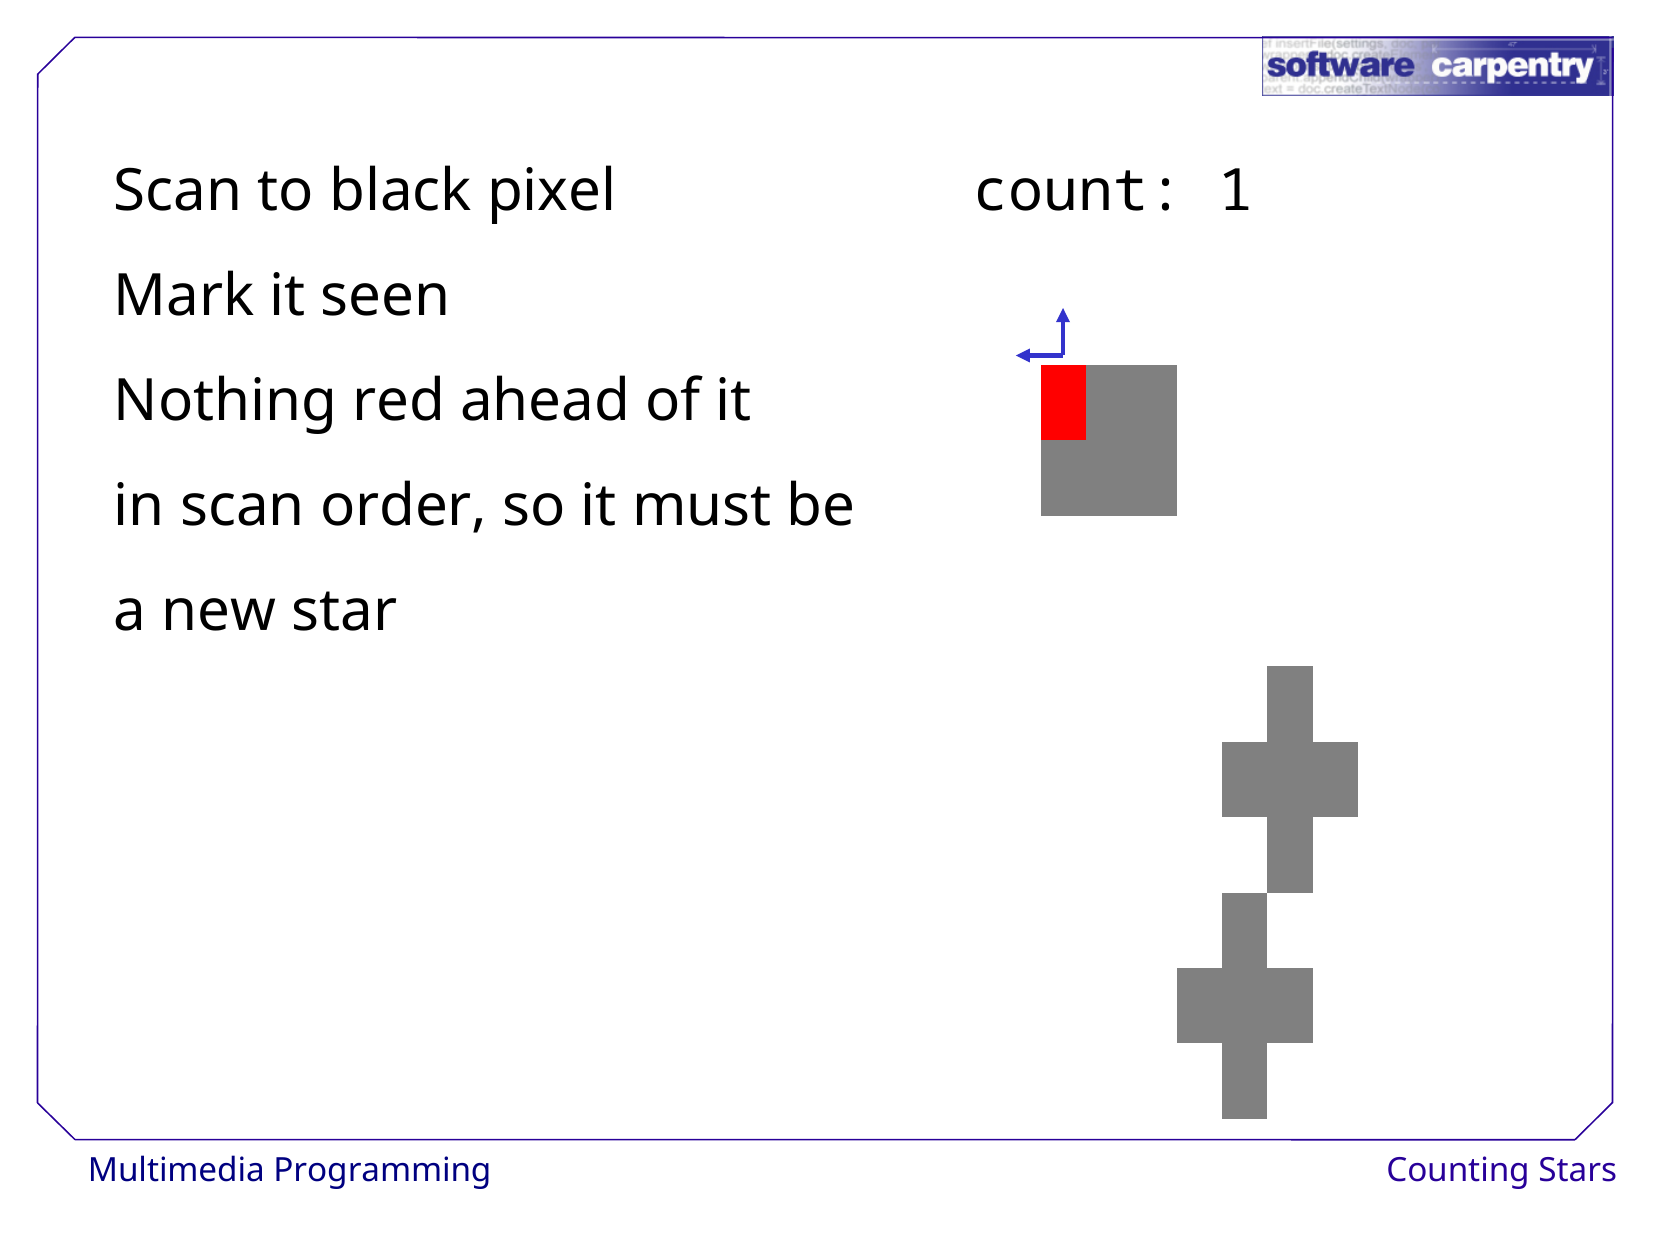

Scan to black pixel
Mark it seen
Nothing red ahead of it
in scan order, so it must be
a new star
count: 1
| | | | | | | | | | |
| --- | --- | --- | --- | --- | --- | --- | --- | --- | --- |
| | | | | | | | | | |
| | | | | | | | | | |
| | | | | | | | | | |
| | | | | | | | | | |
| | | | | | | | | | |
| | | | | | | | | | |
| | | | | | | | | | |
| | | | | | | | | | |
| | | | | | | | | | |
| | | | | | | | | | |
| | | | | | | | | | |